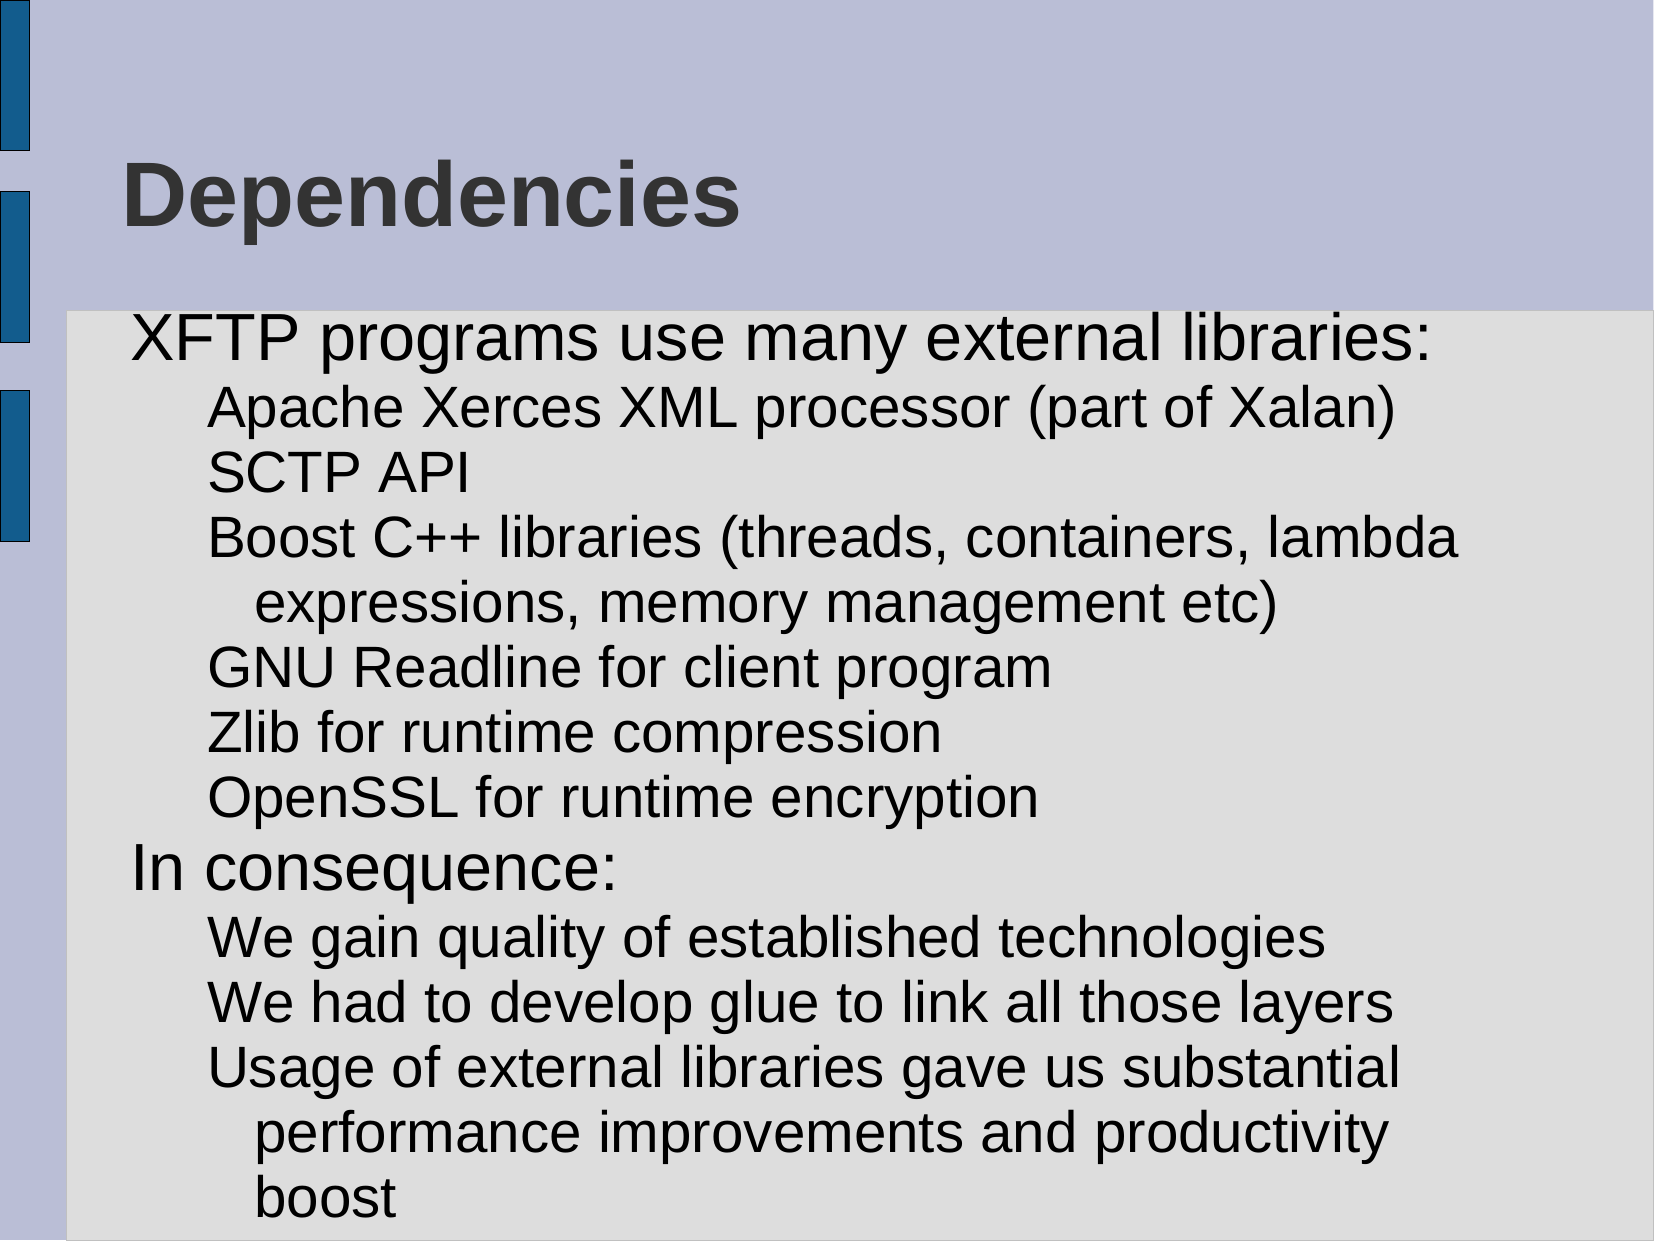

# Dependencies
XFTP programs use many external libraries:
Apache Xerces XML processor (part of Xalan)
SCTP API
Boost C++ libraries (threads, containers, lambda expressions, memory management etc)
GNU Readline for client program
Zlib for runtime compression
OpenSSL for runtime encryption
In consequence:
We gain quality of established technologies
We had to develop glue to link all those layers
Usage of external libraries gave us substantial performance improvements and productivity boost